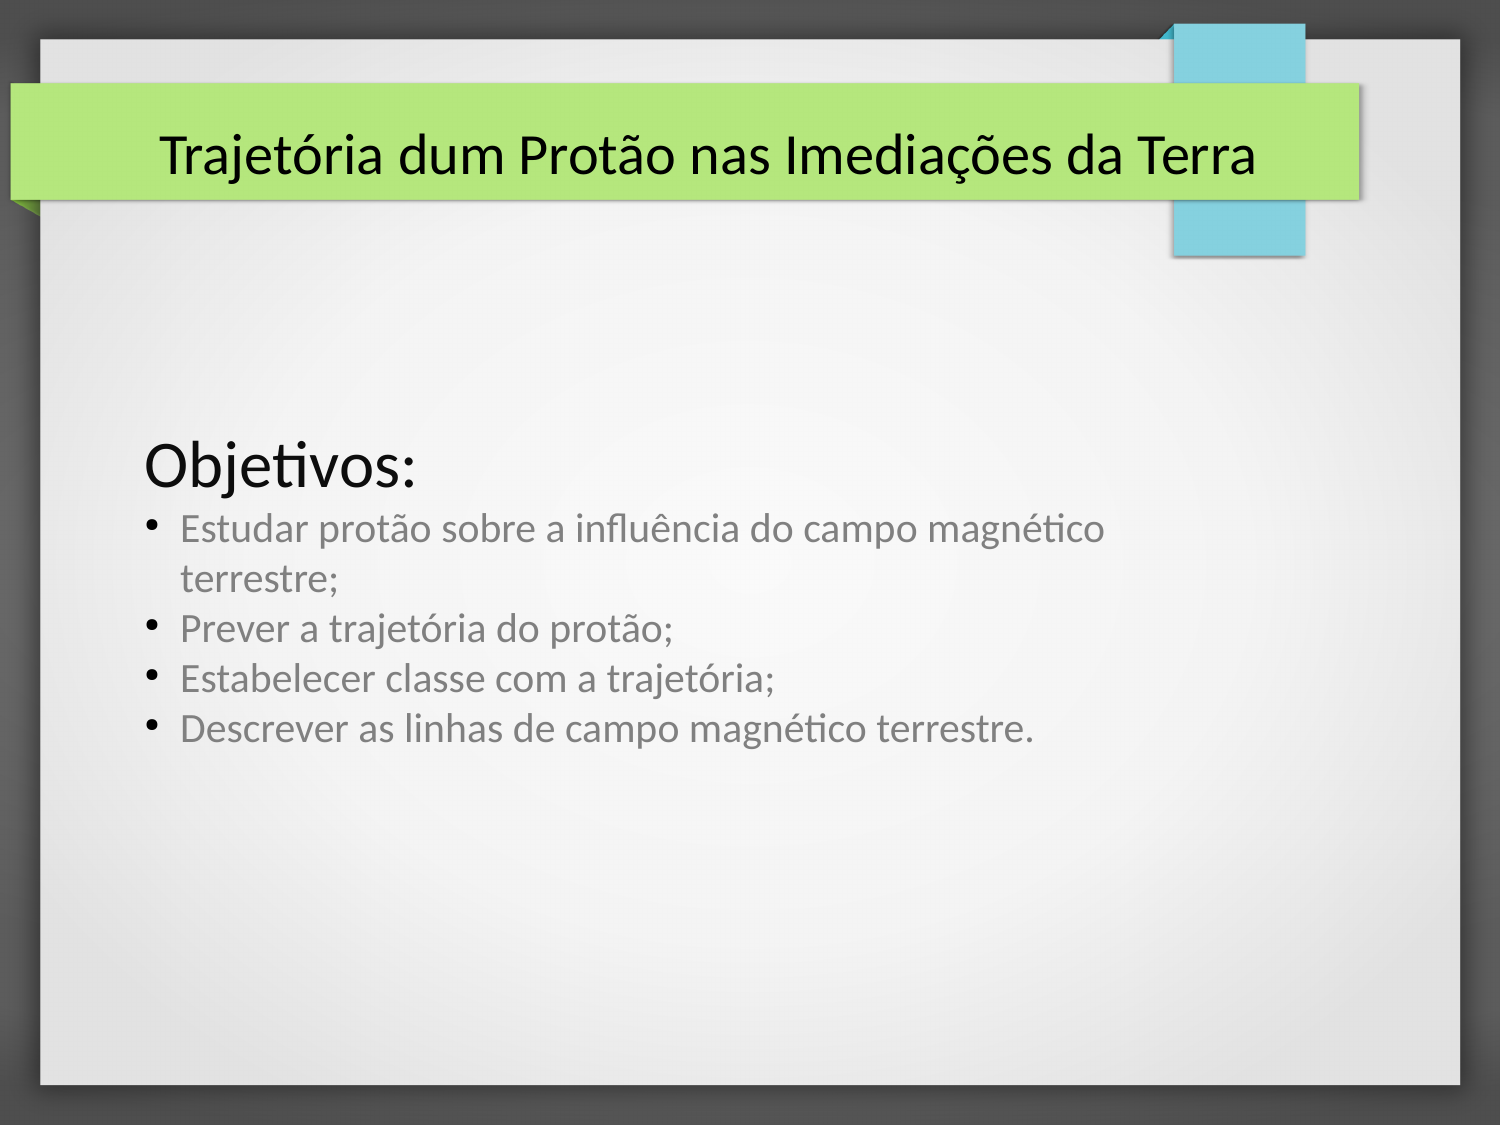

Trajetória dum Protão nas Imediações da Terra
Objetivos:
Estudar protão sobre a influência do campo magnético terrestre;
Prever a trajetória do protão;
Estabelecer classe com a trajetória;
Descrever as linhas de campo magnético terrestre.